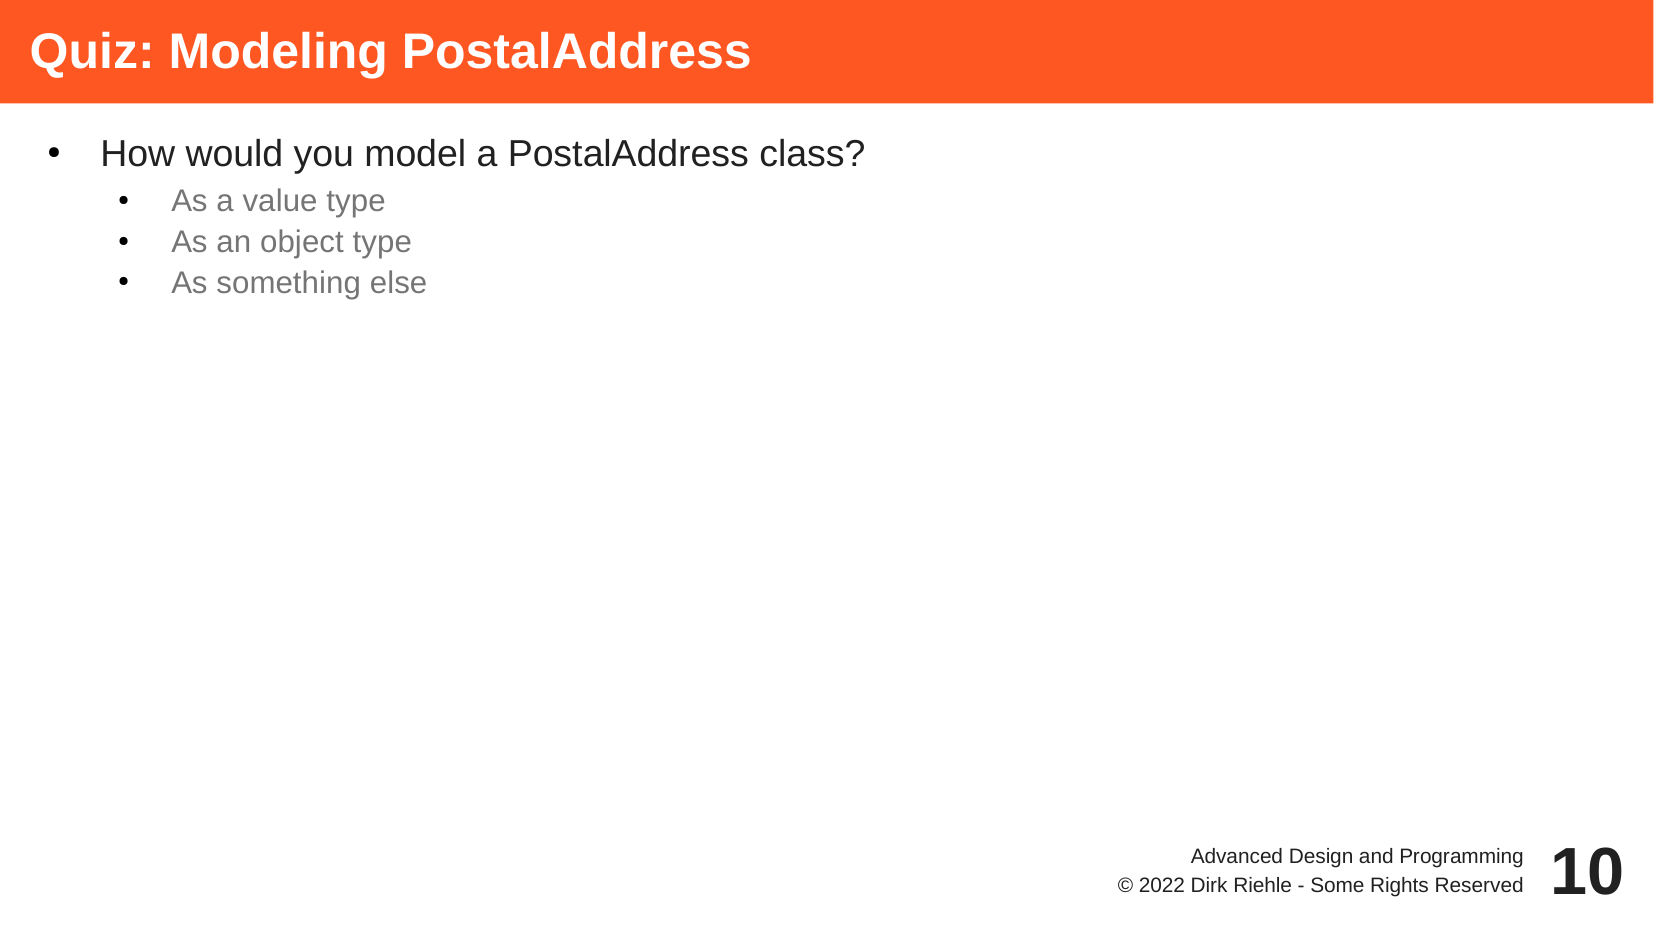

# Quiz: Modeling PostalAddress
How would you model a PostalAddress class?
As a value type
As an object type
As something else
Advanced Design and Programming
10
© 2022 Dirk Riehle - Some Rights Reserved